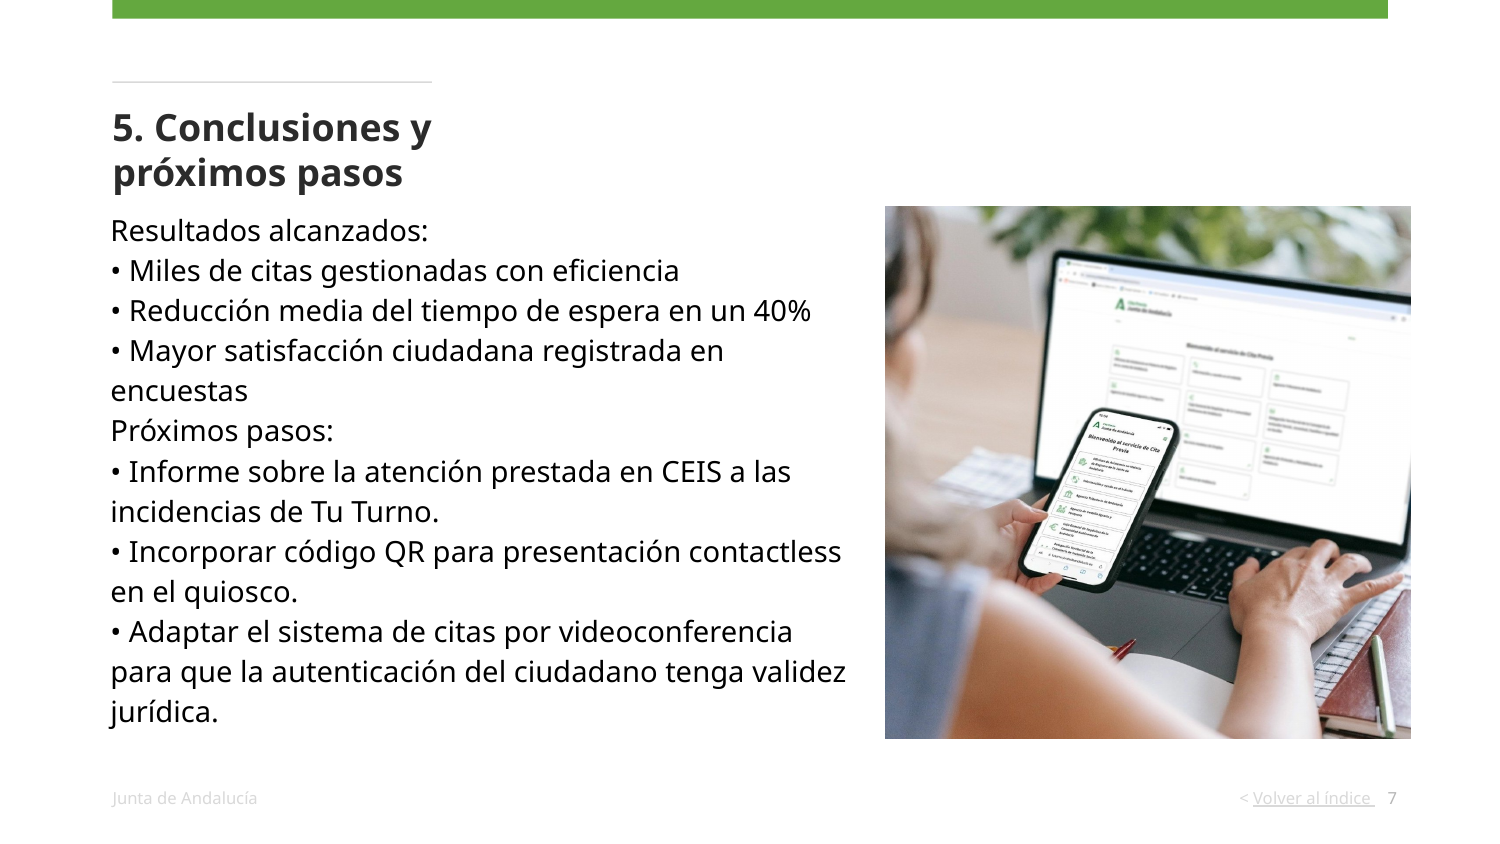

5. Conclusiones y próximos pasos
Resultados alcanzados:
• Miles de citas gestionadas con eficiencia
• Reducción media del tiempo de espera en un 40%
• Mayor satisfacción ciudadana registrada en encuestas
Próximos pasos:
• Informe sobre la atención prestada en CEIS a las incidencias de Tu Turno.
• Incorporar código QR para presentación contactless en el quiosco.
• Adaptar el sistema de citas por videoconferencia para que la autenticación del ciudadano tenga validez jurídica.
< Volver al índice